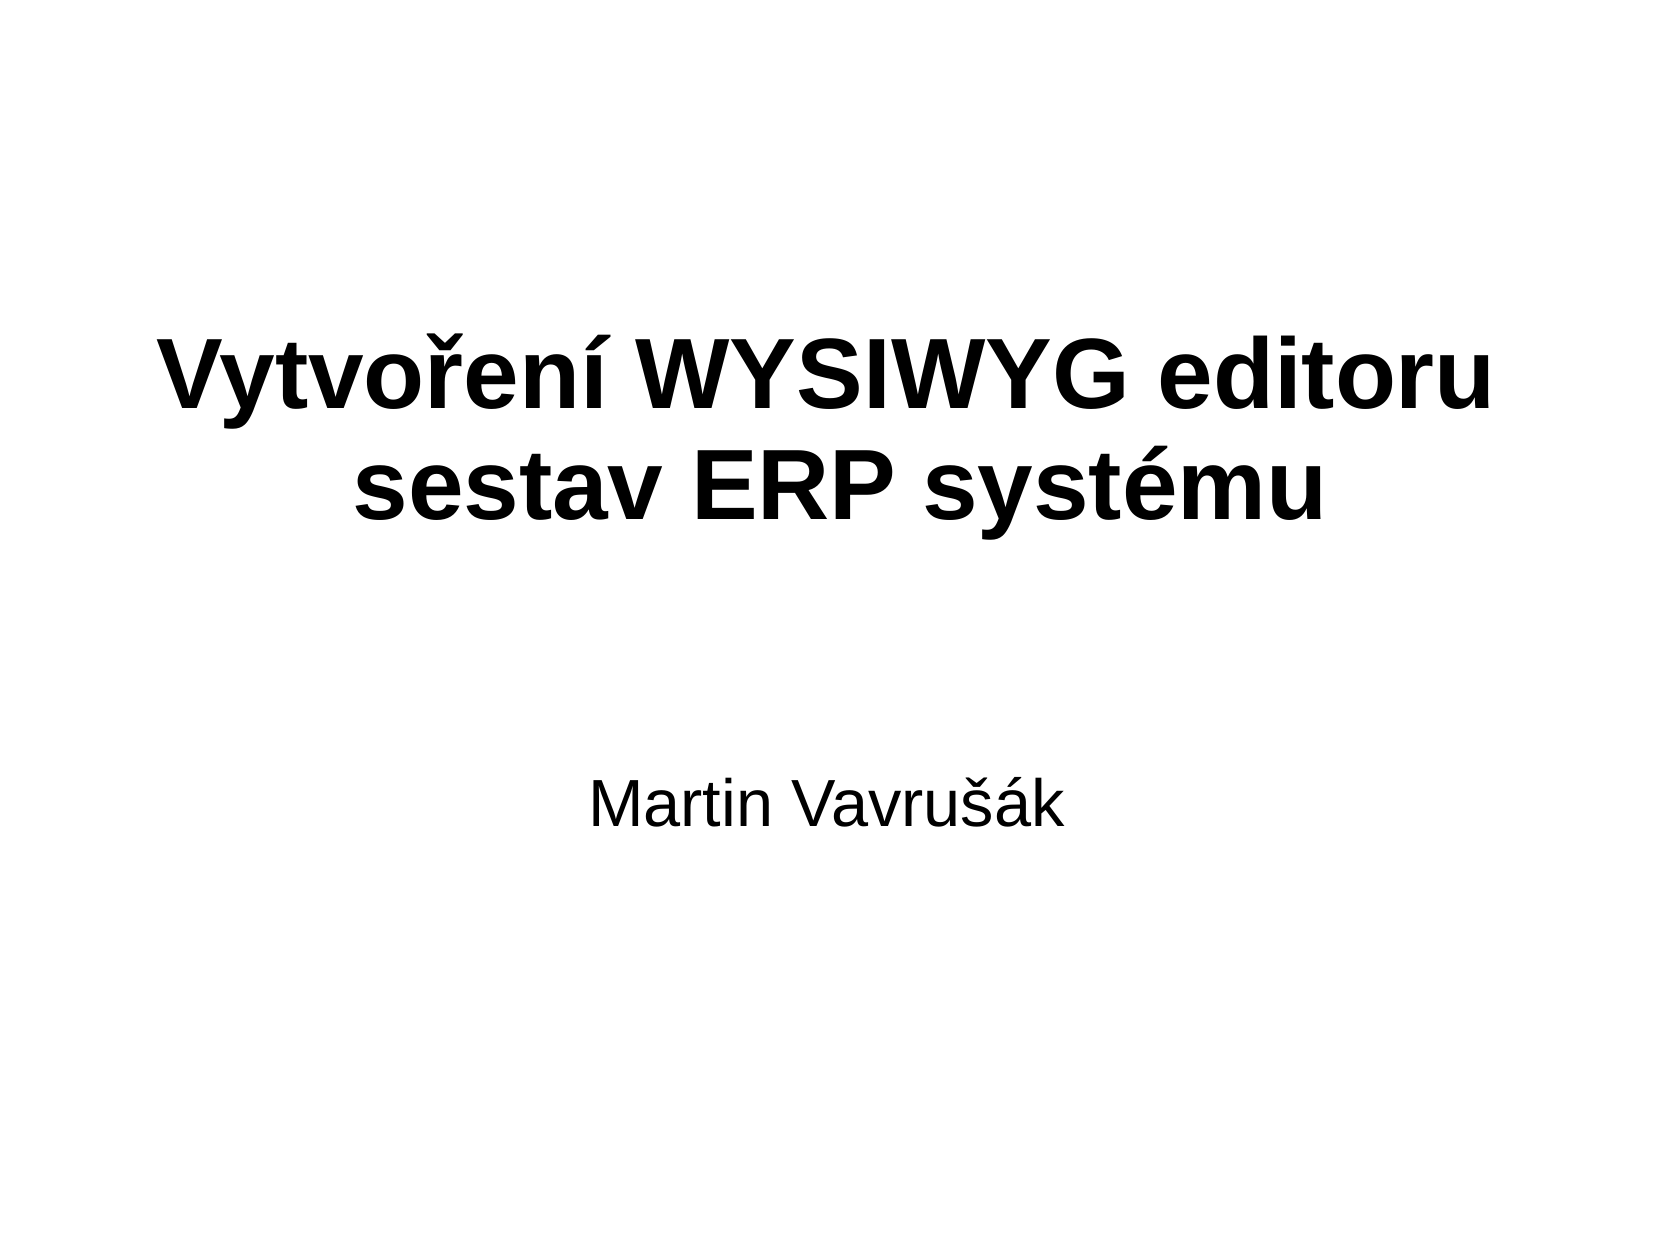

# Vytvoření WYSIWYG editoru sestav ERP systému
Martin Vavrušák